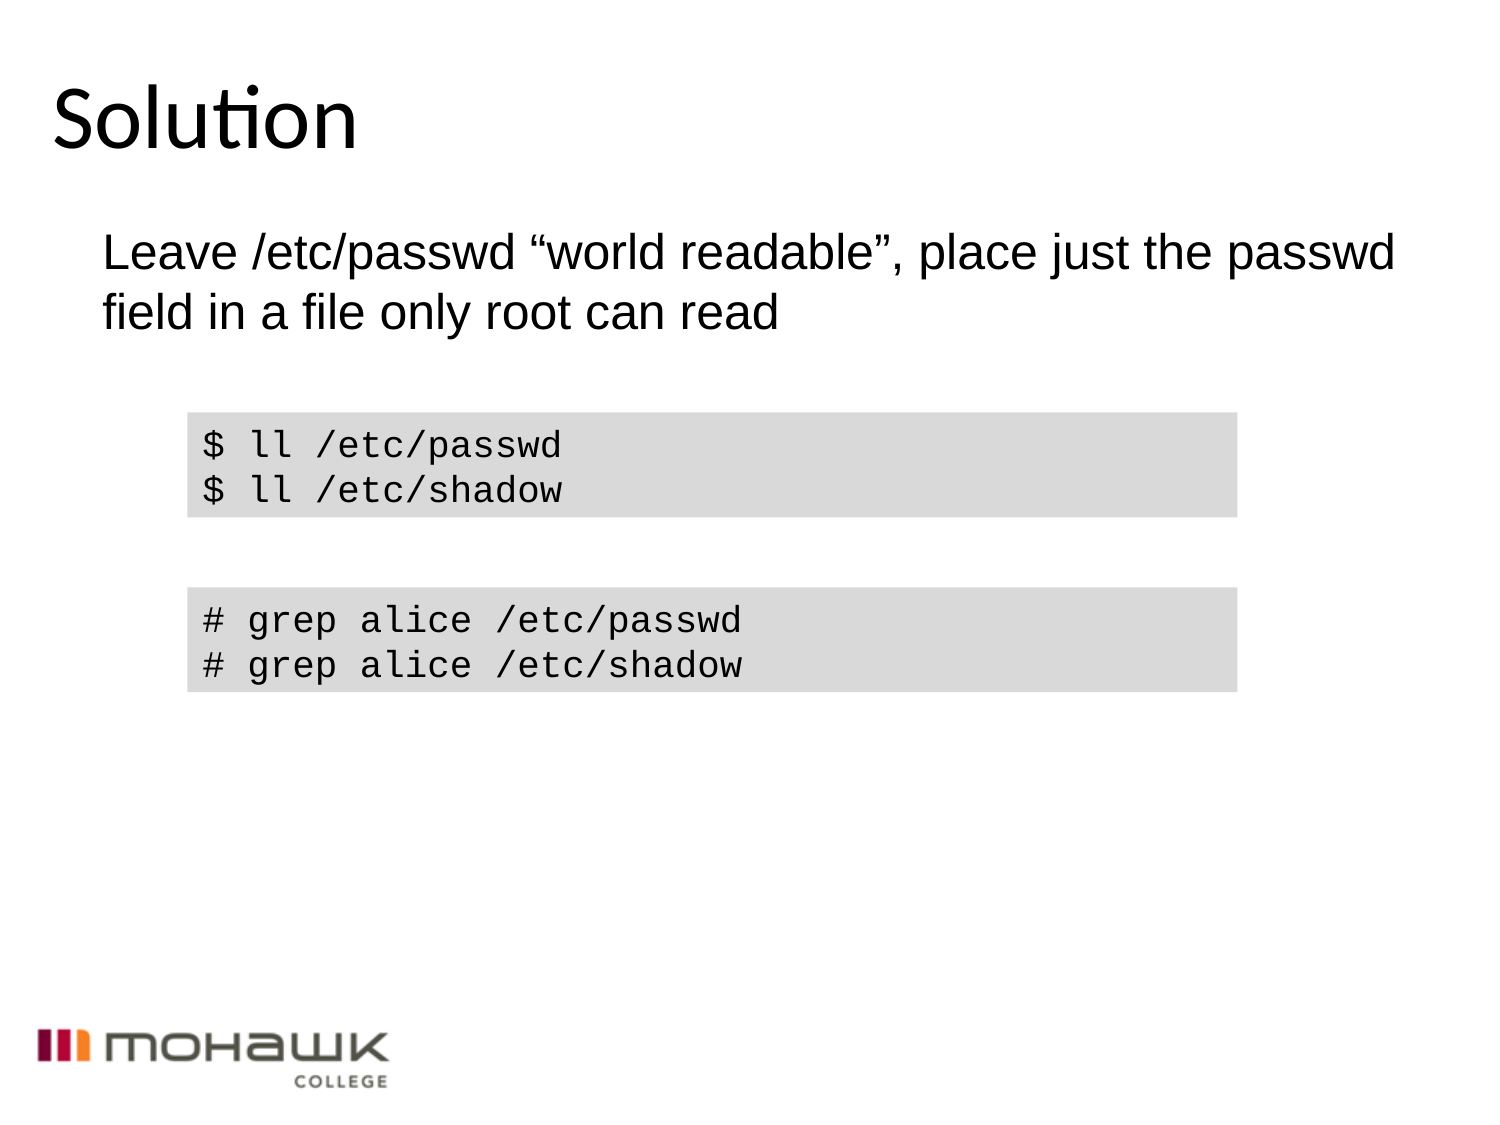

# Solution
Leave /etc/passwd “world readable”, place just the passwd field in a file only root can read
$ ll /etc/passwd
$ ll /etc/shadow
# grep alice /etc/passwd
# grep alice /etc/shadow